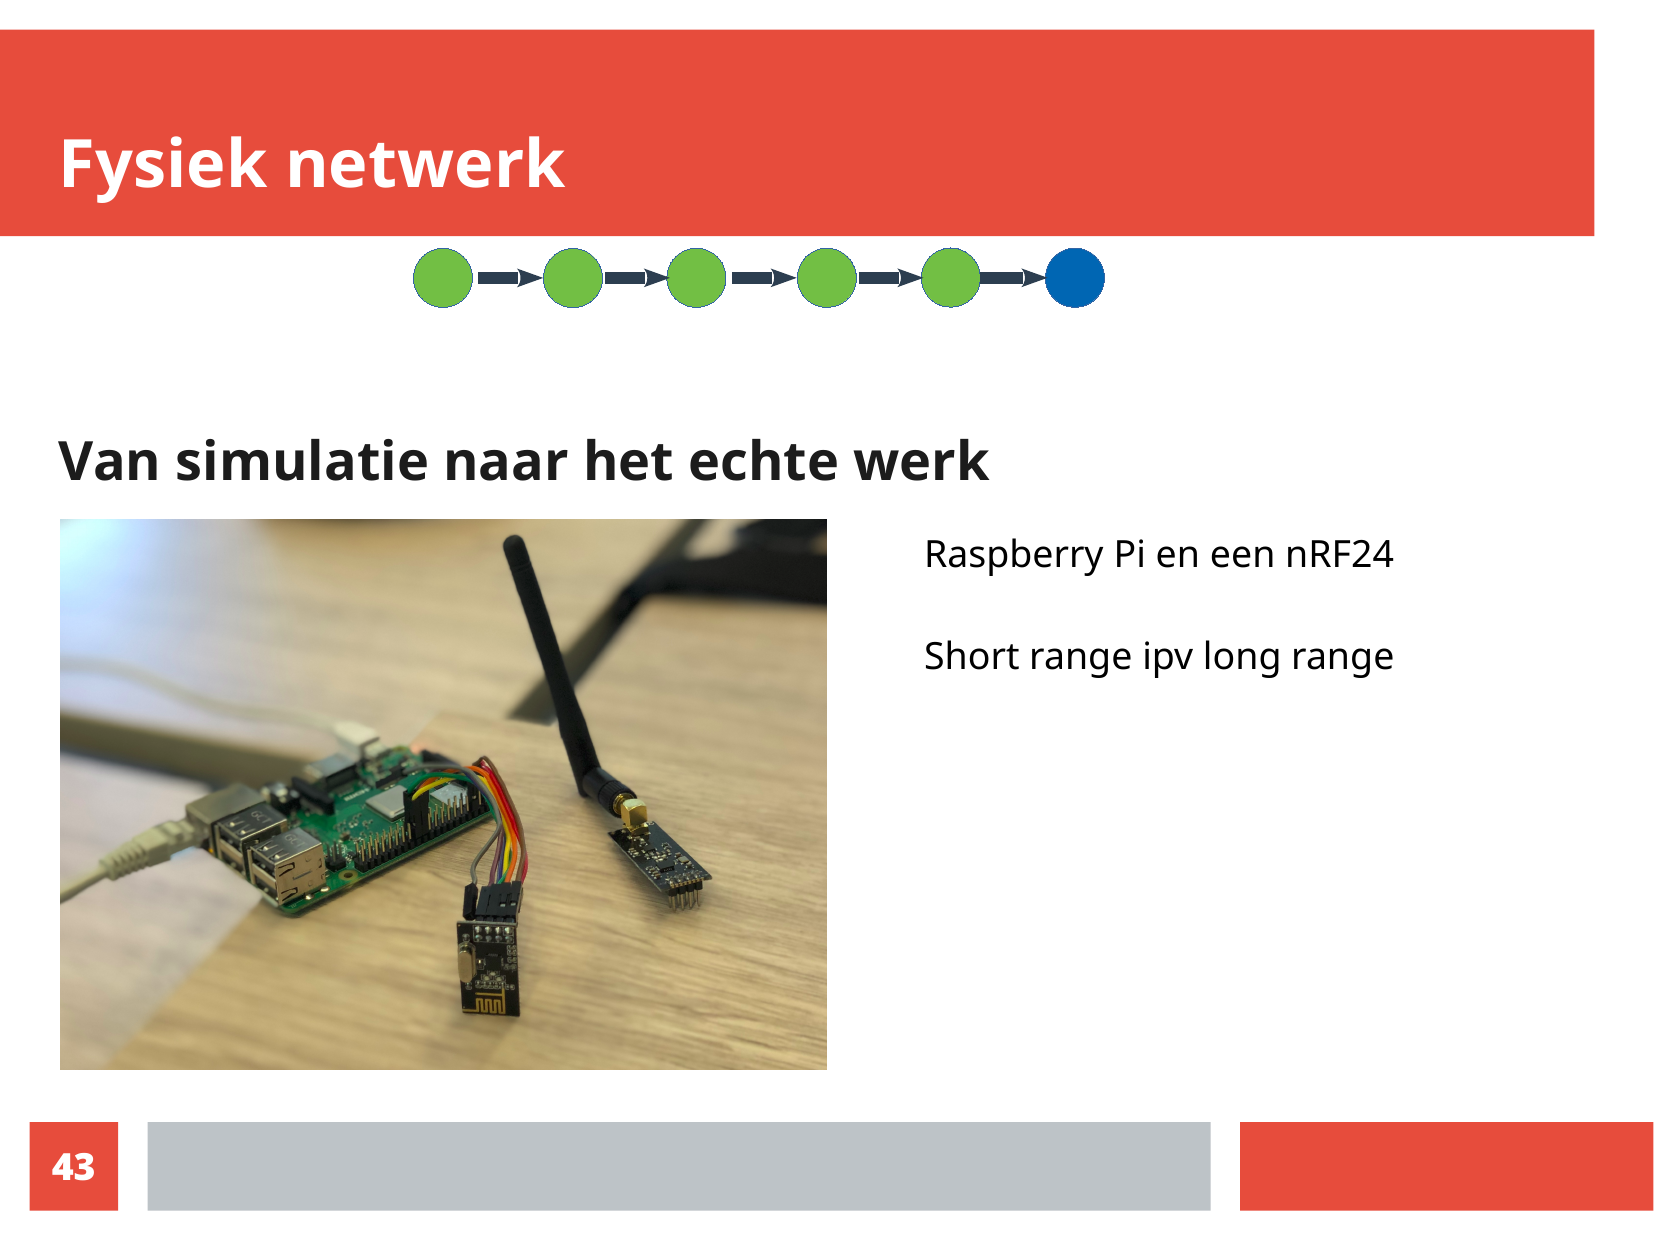

# Fysiek netwerk
Van simulatie naar het echte werk
Raspberry Pi en een nRF24
Short range ipv long range
43